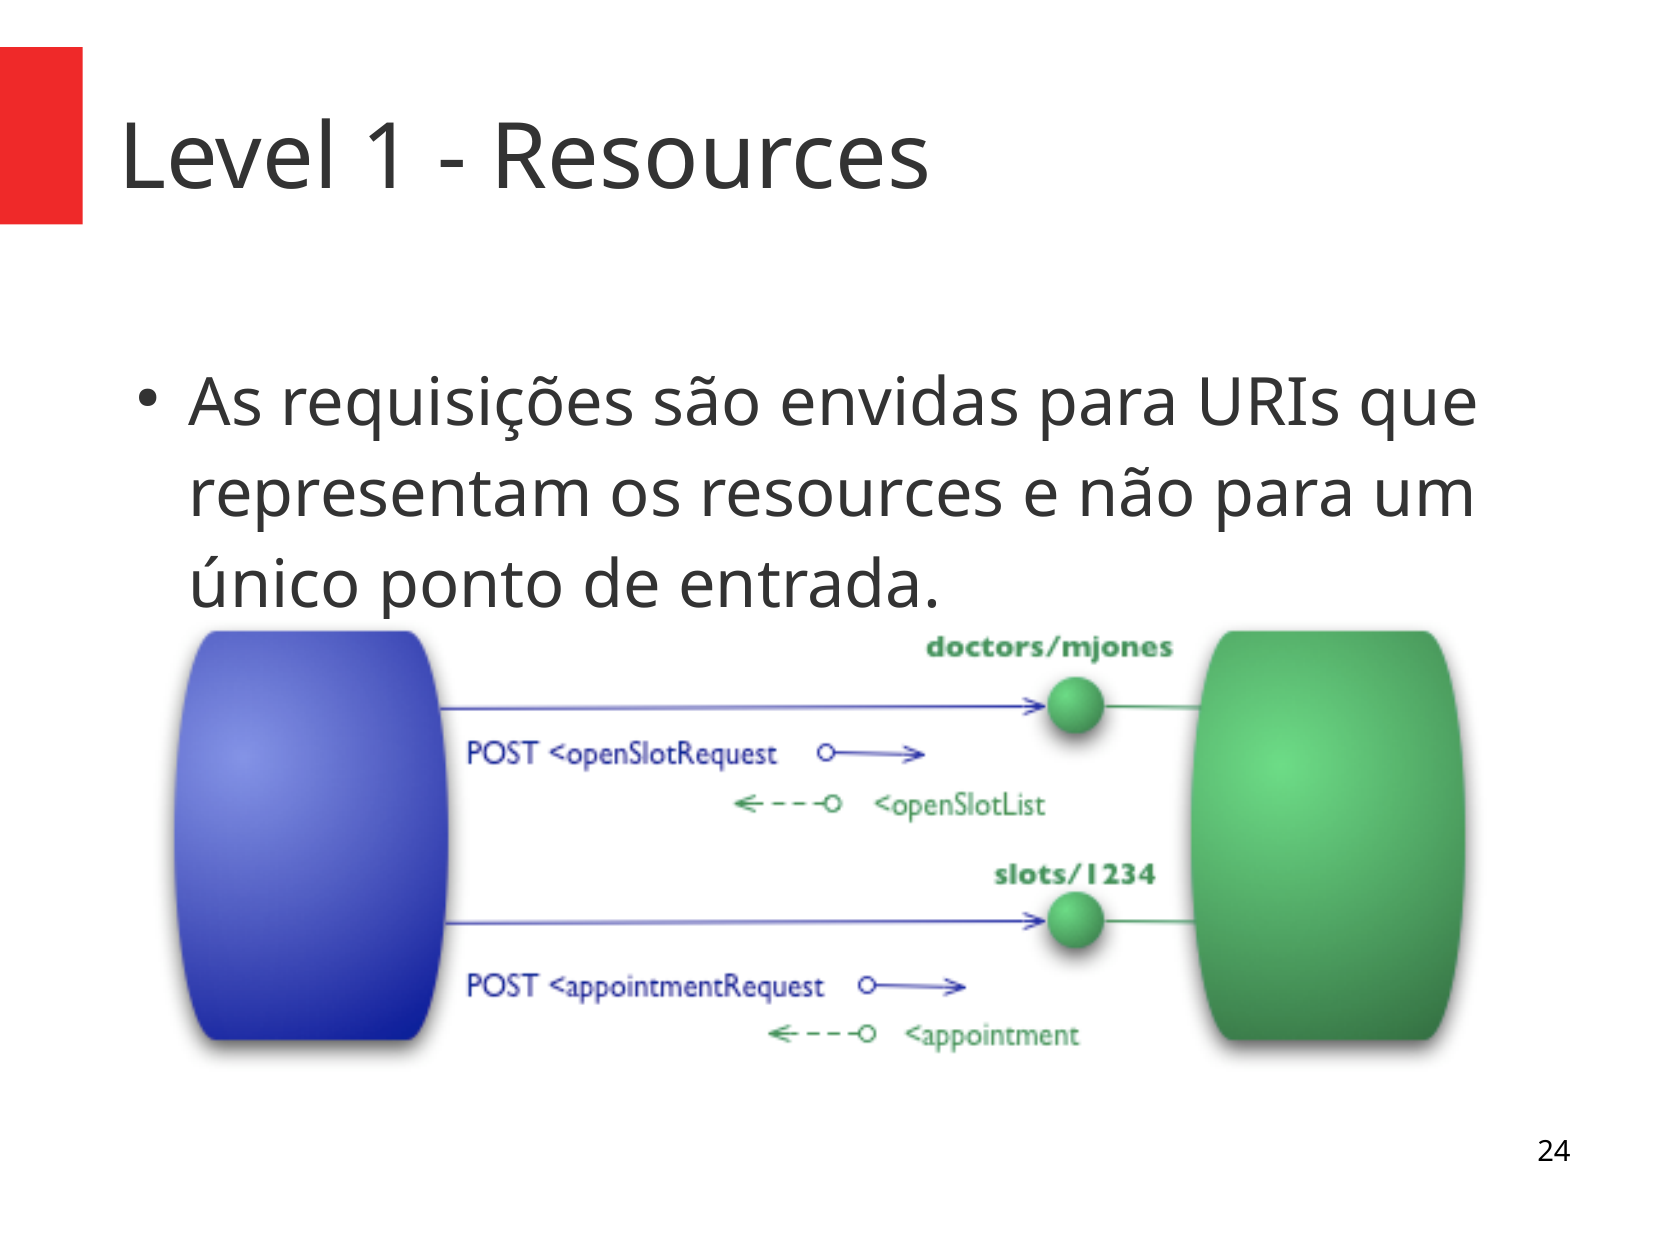

# Level 1 - Resources
As requisições são envidas para URIs que representam os resources e não para um único ponto de entrada.
24